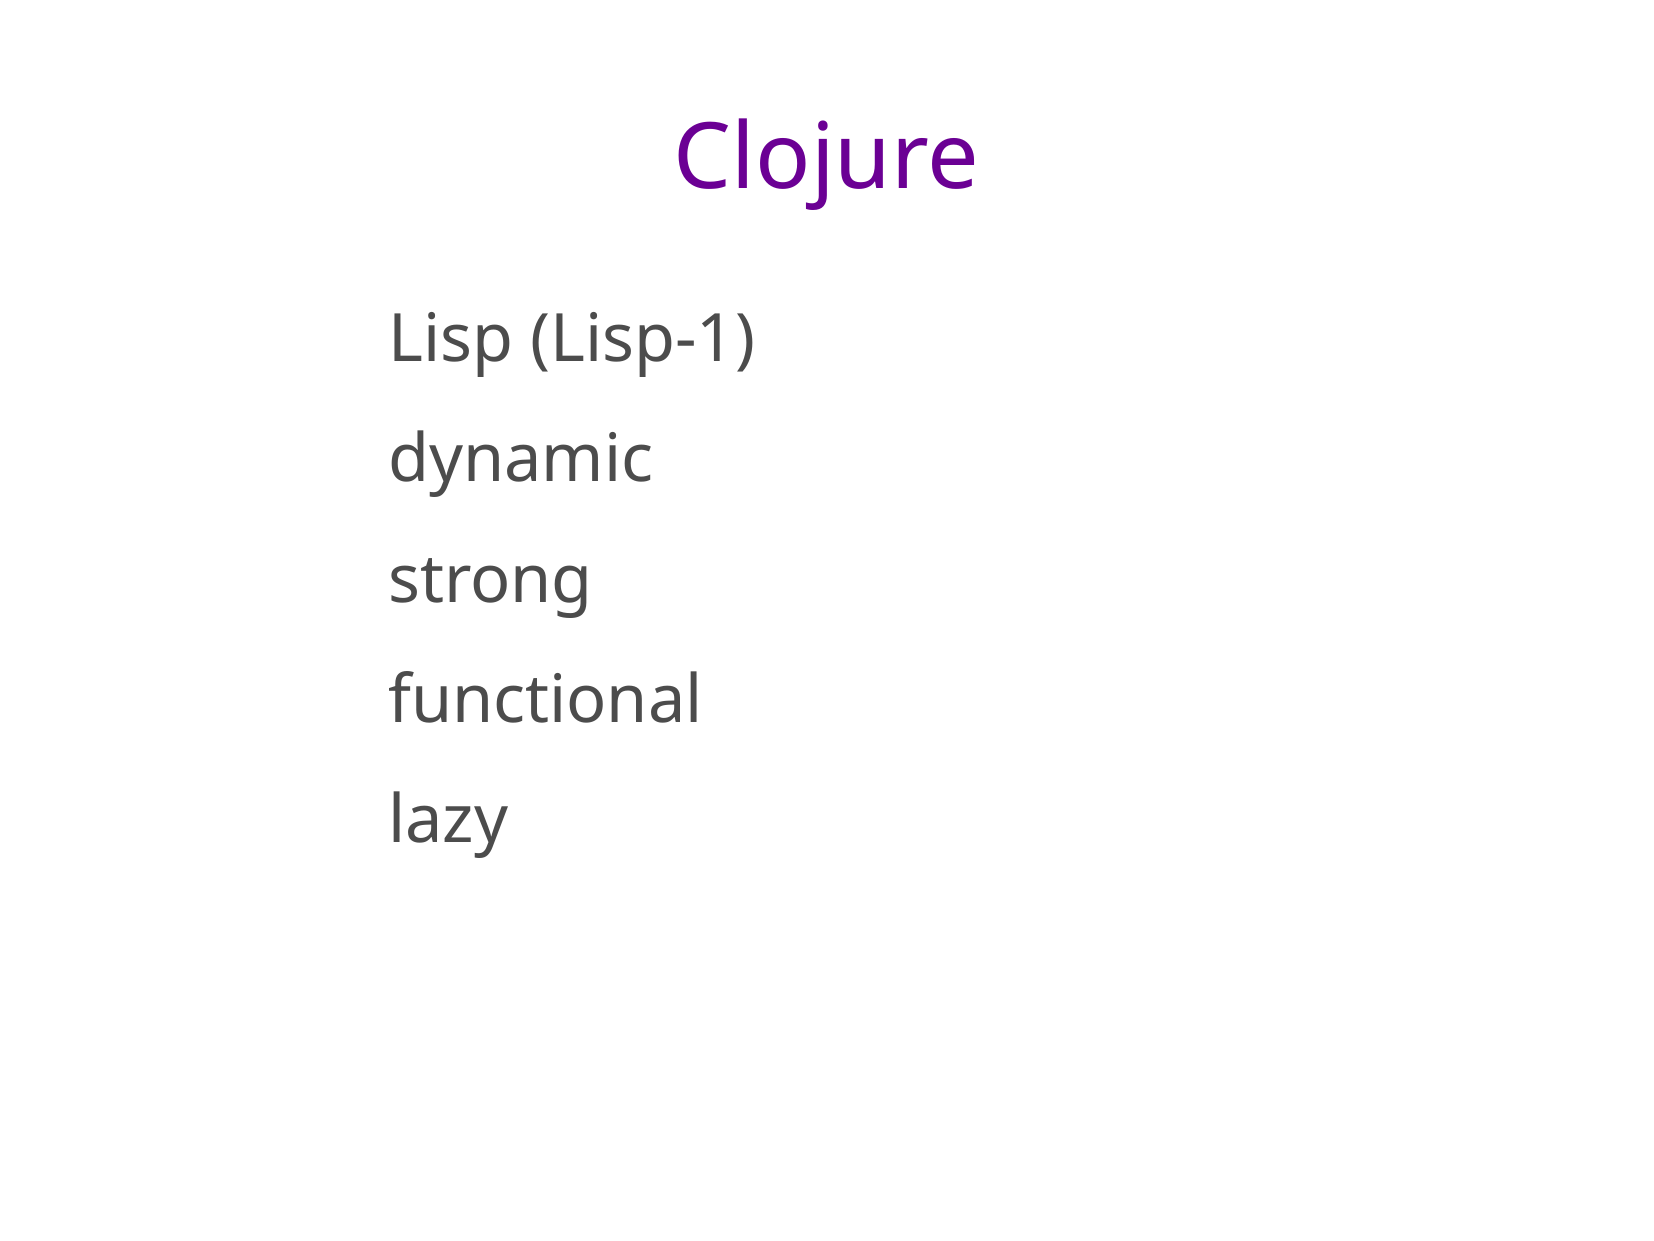

# Clojure
Lisp (Lisp-1)
dynamic
strong
functional
lazy